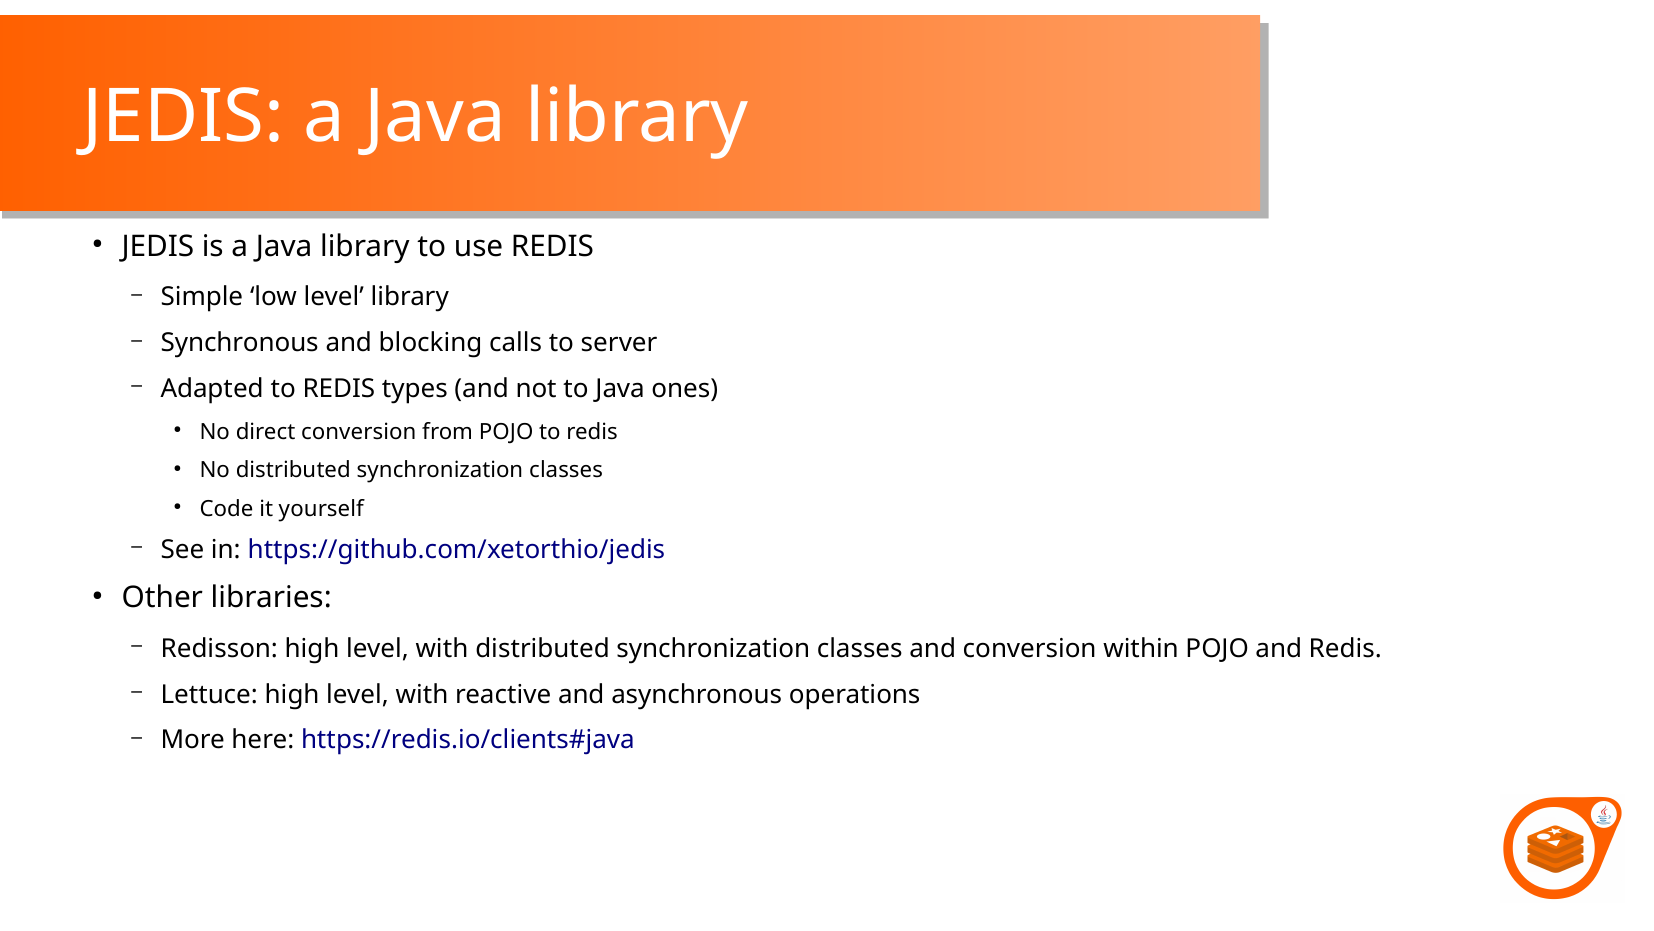

# JEDIS: a Java library
JEDIS is a Java library to use REDIS
Simple ‘low level’ library
Synchronous and blocking calls to server
Adapted to REDIS types (and not to Java ones)
No direct conversion from POJO to redis
No distributed synchronization classes
Code it yourself
See in: https://github.com/xetorthio/jedis
Other libraries:
Redisson: high level, with distributed synchronization classes and conversion within POJO and Redis.
Lettuce: high level, with reactive and asynchronous operations
More here: https://redis.io/clients#java